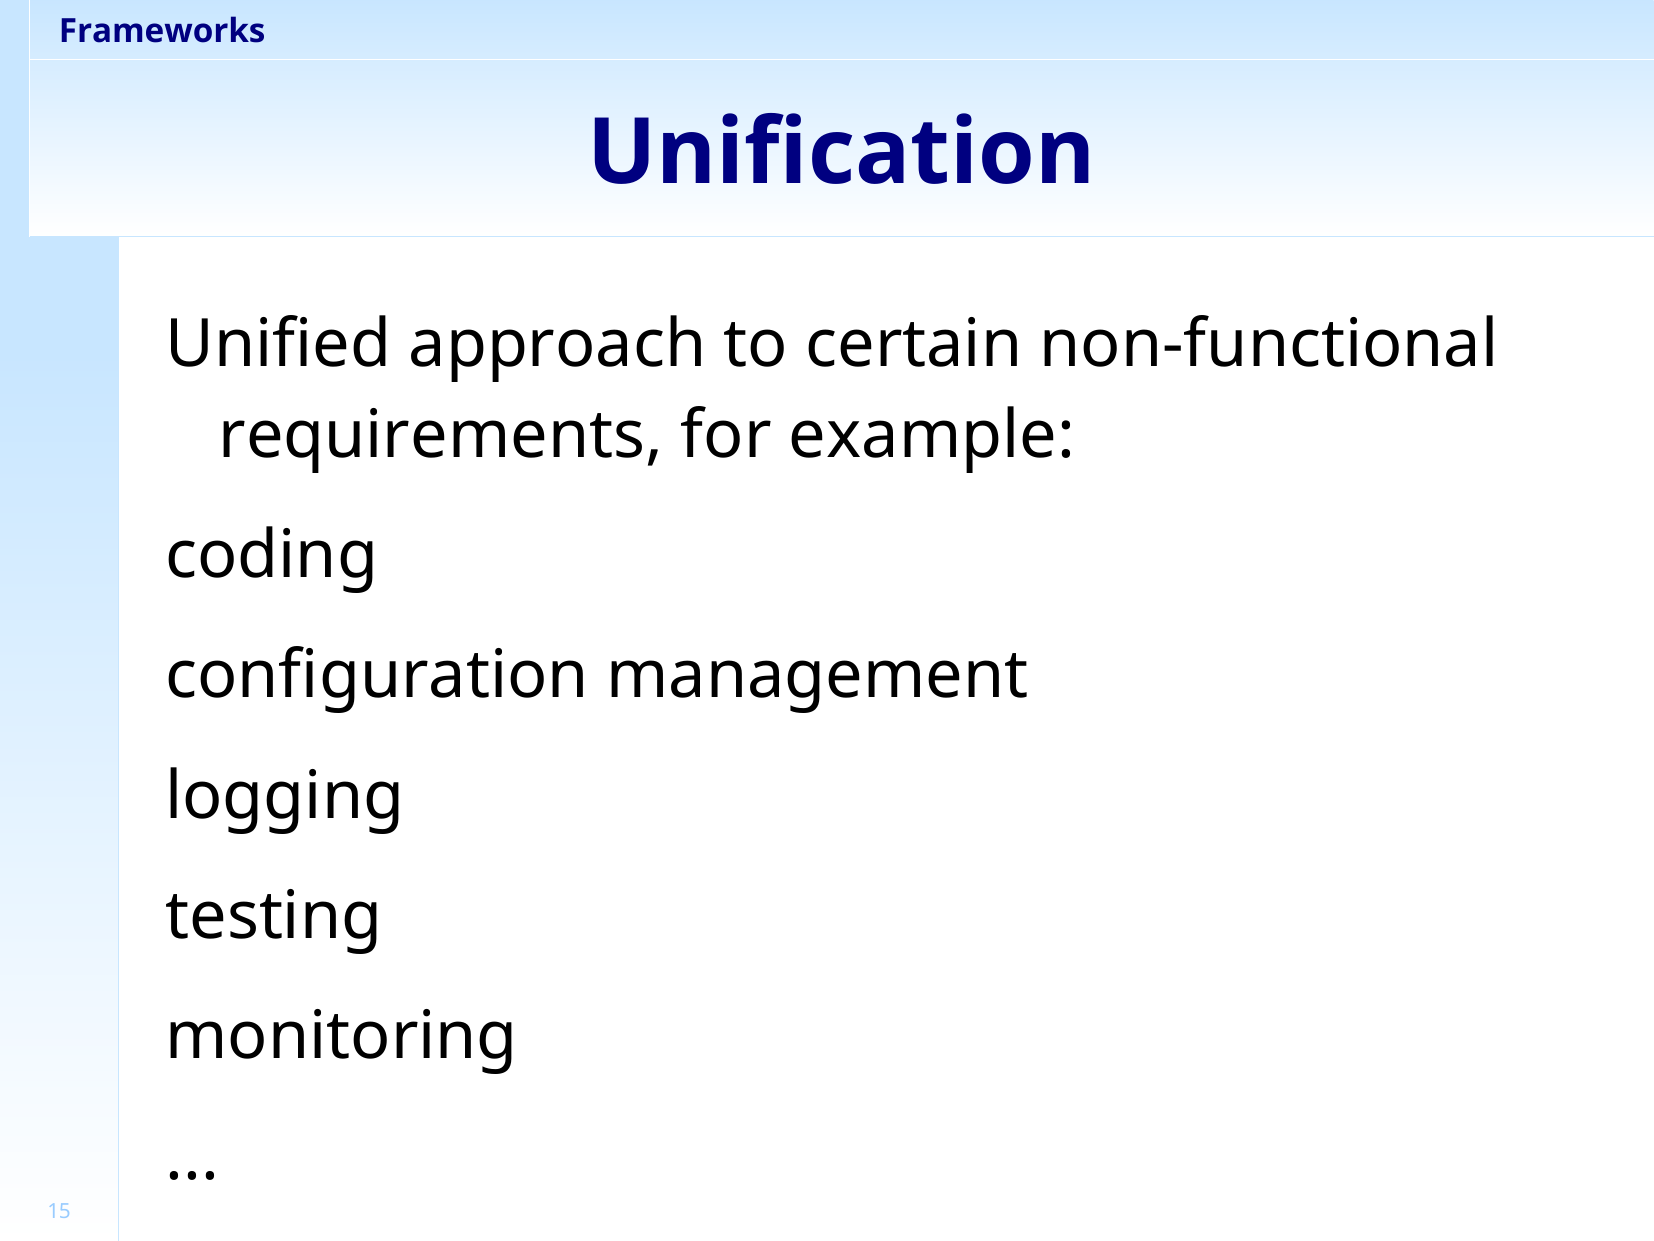

Frameworks
# Unification
Unified approach to certain non-functional requirements, for example:
coding
configuration management
logging
testing
monitoring
...